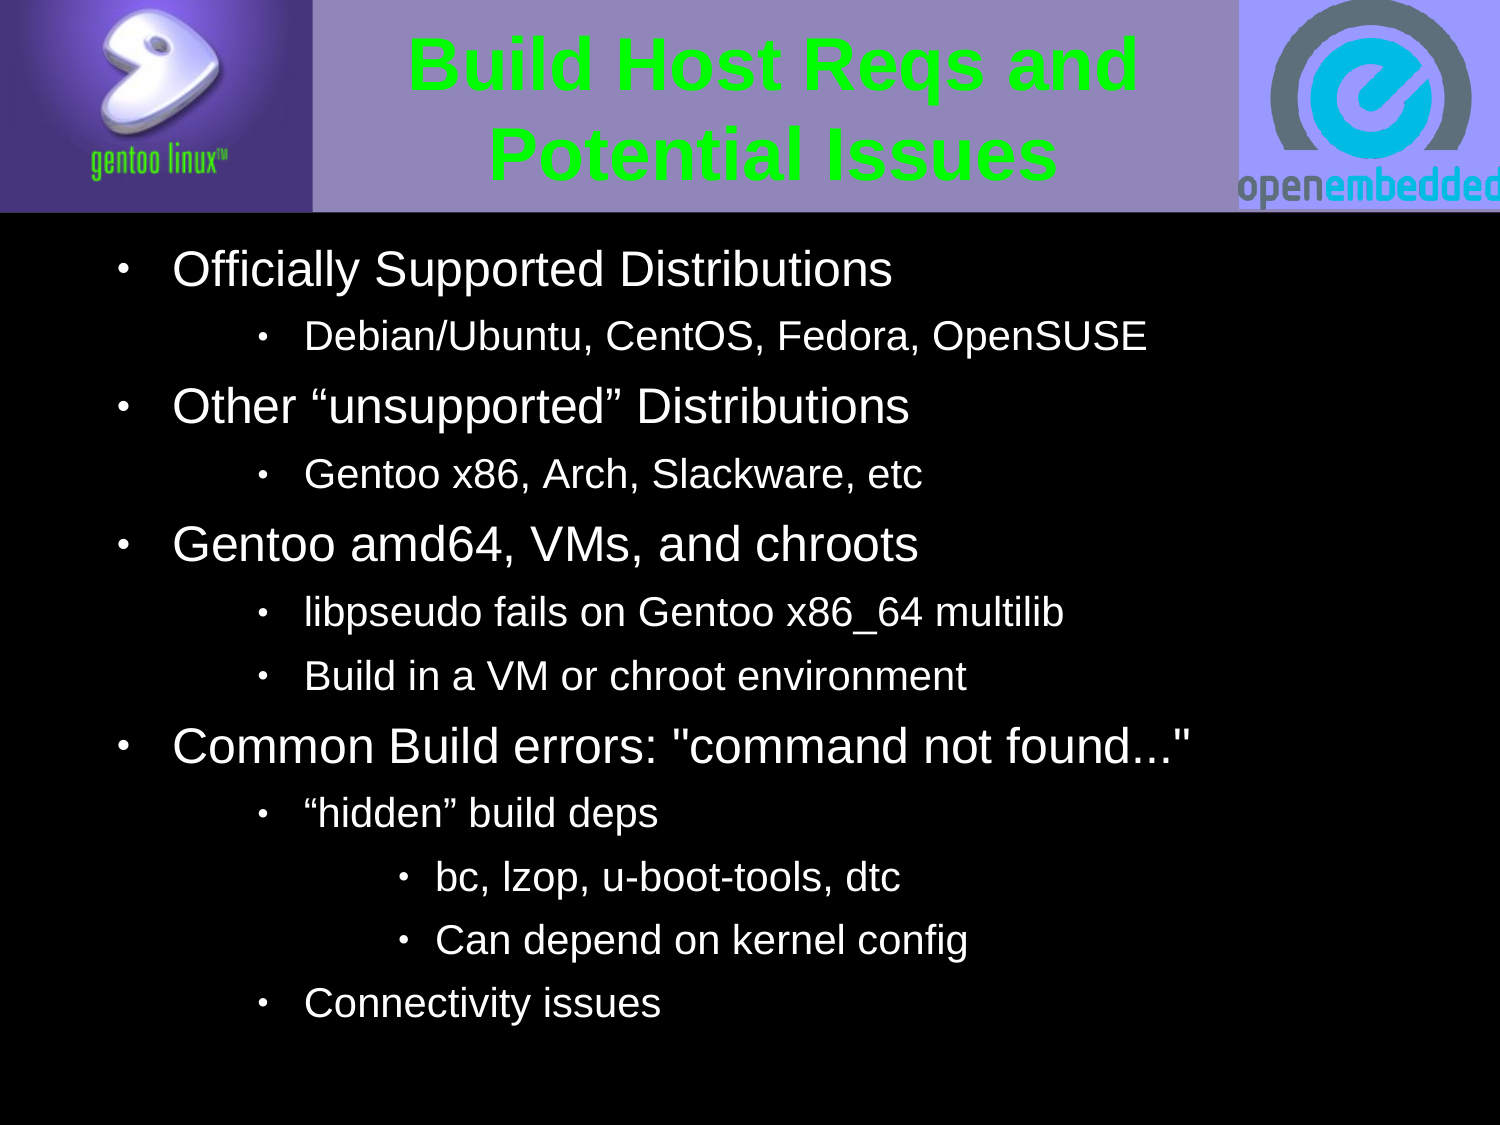

# Build Host Reqs and Potential Issues
Officially Supported Distributions
Debian/Ubuntu, CentOS, Fedora, OpenSUSE
Other “unsupported” Distributions
Gentoo x86, Arch, Slackware, etc
Gentoo amd64, VMs, and chroots
libpseudo fails on Gentoo x86_64 multilib
Build in a VM or chroot environment
Common Build errors: "command not found..."
“hidden” build deps
bc, lzop, u-boot-tools, dtc
Can depend on kernel config
Connectivity issues